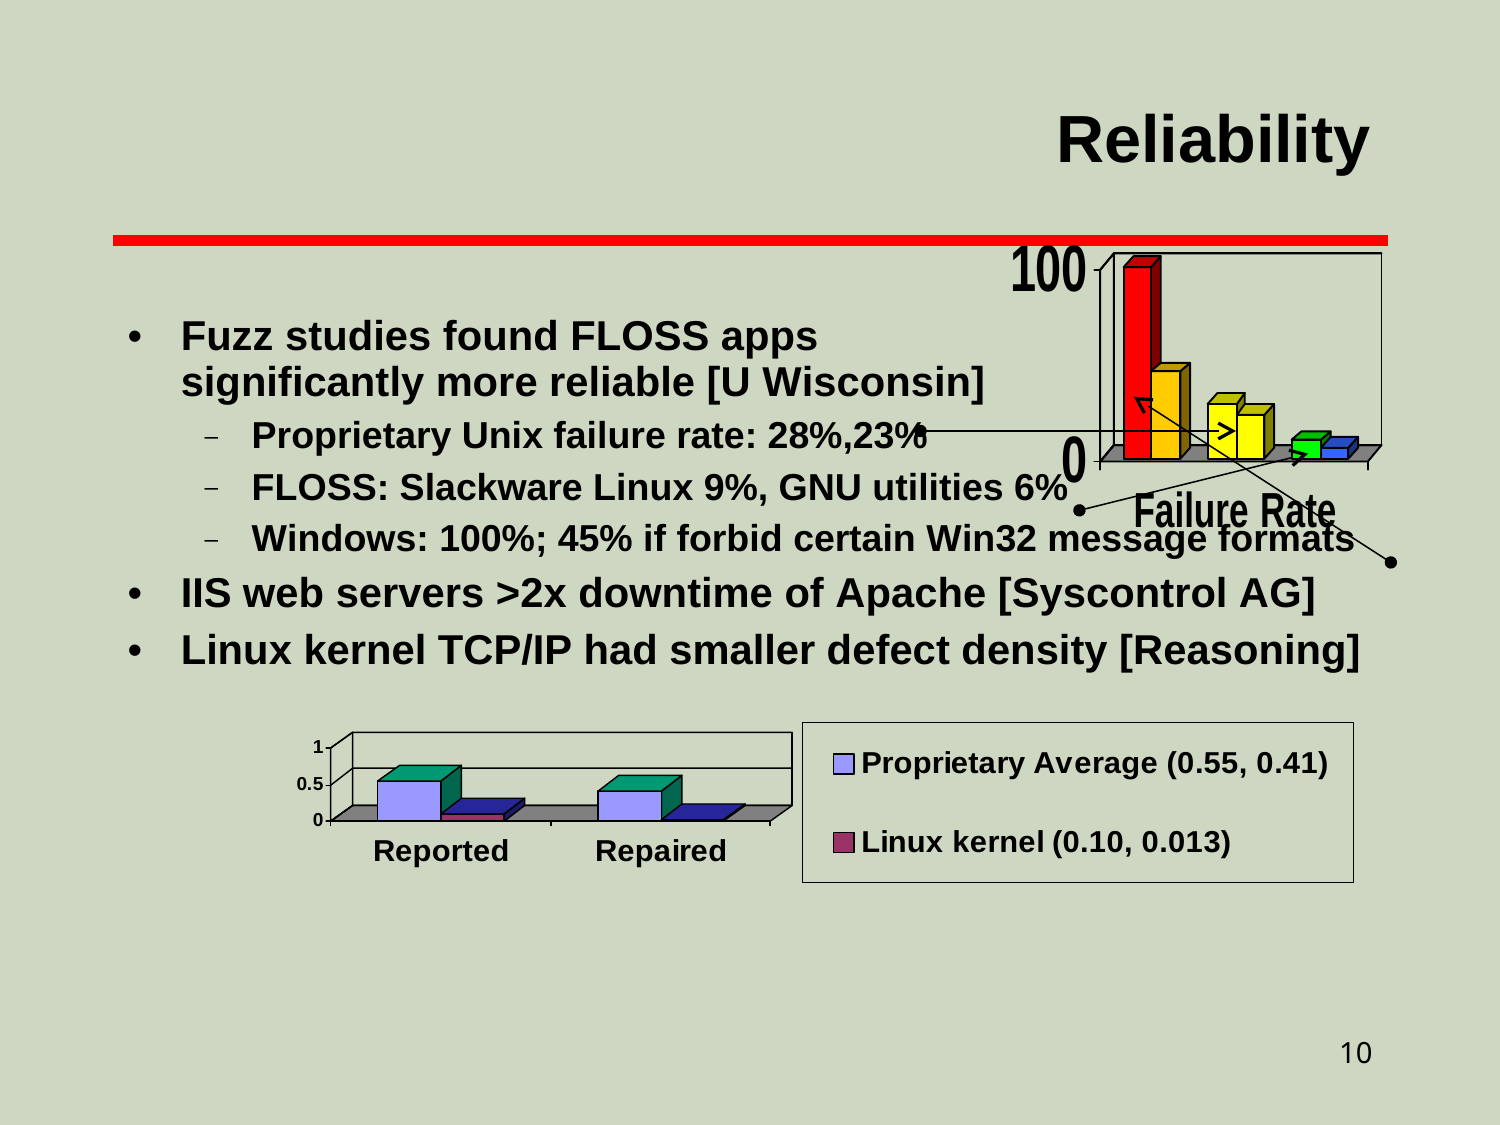

# Reliability
Fuzz studies found FLOSS apps
significantly more reliable [U Wisconsin]
Proprietary Unix failure rate: 28%,23%
FLOSS: Slackware Linux 9%, GNU utilities 6%
Windows: 100%; 45% if forbid certain Win32 message formats
IIS web servers >2x downtime of Apache [Syscontrol AG]
Linux kernel TCP/IP had smaller defect density [Reasoning]